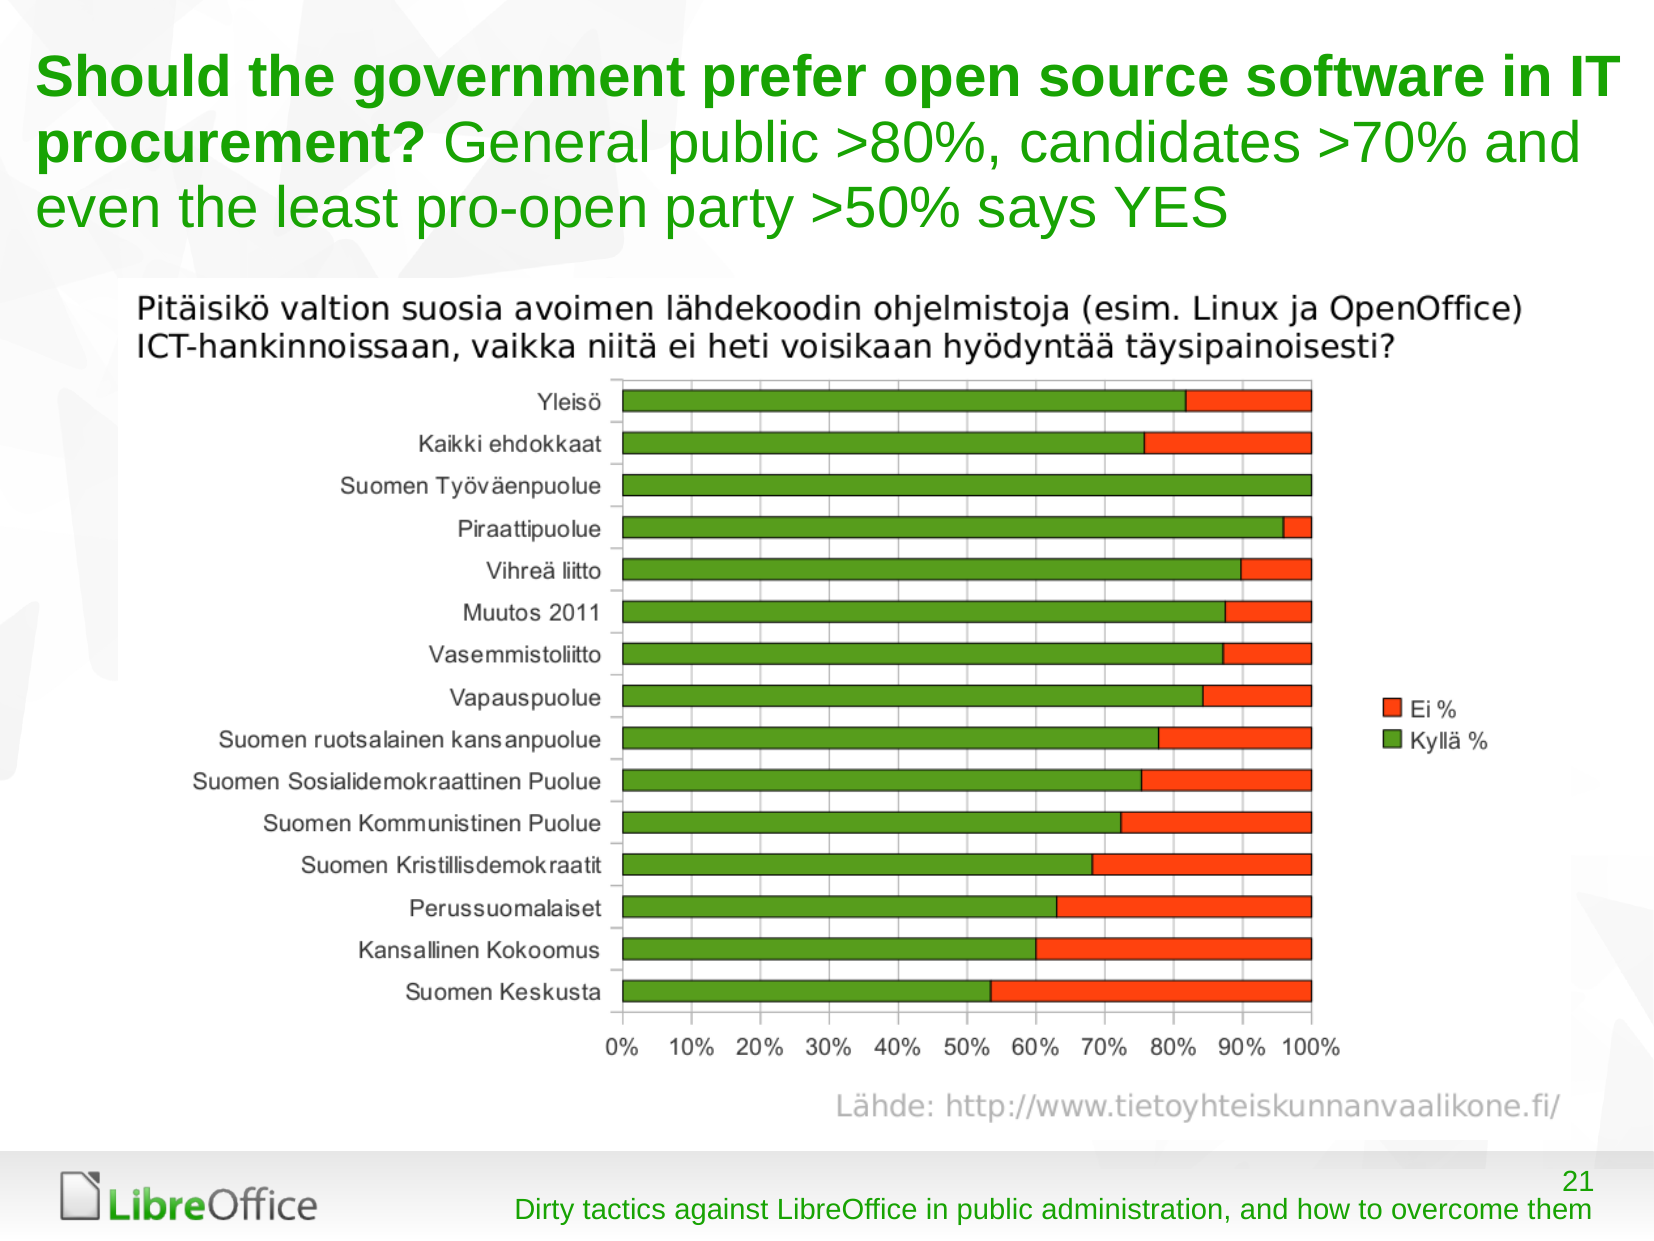

# Should the government prefer open source software in IT procurement? General public >80%, candidates >70% and even the least pro-open party >50% says YES
21
Dirty tactics against LibreOffice in public administration, and how to overcome them